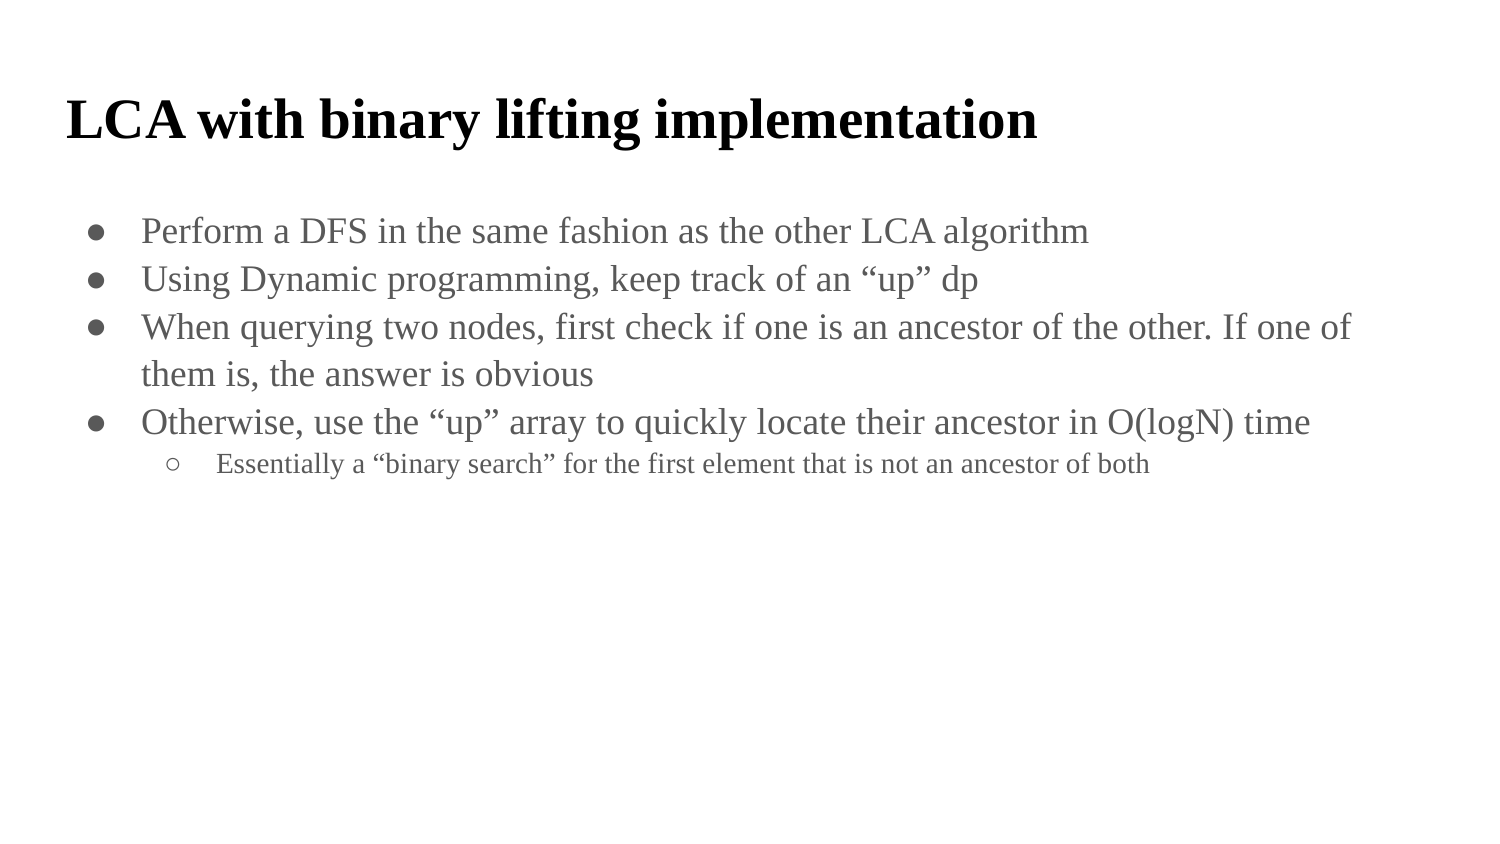

# LCA with binary lifting implementation
Perform a DFS in the same fashion as the other LCA algorithm
Using Dynamic programming, keep track of an “up” dp
When querying two nodes, first check if one is an ancestor of the other. If one of them is, the answer is obvious
Otherwise, use the “up” array to quickly locate their ancestor in O(logN) time
Essentially a “binary search” for the first element that is not an ancestor of both